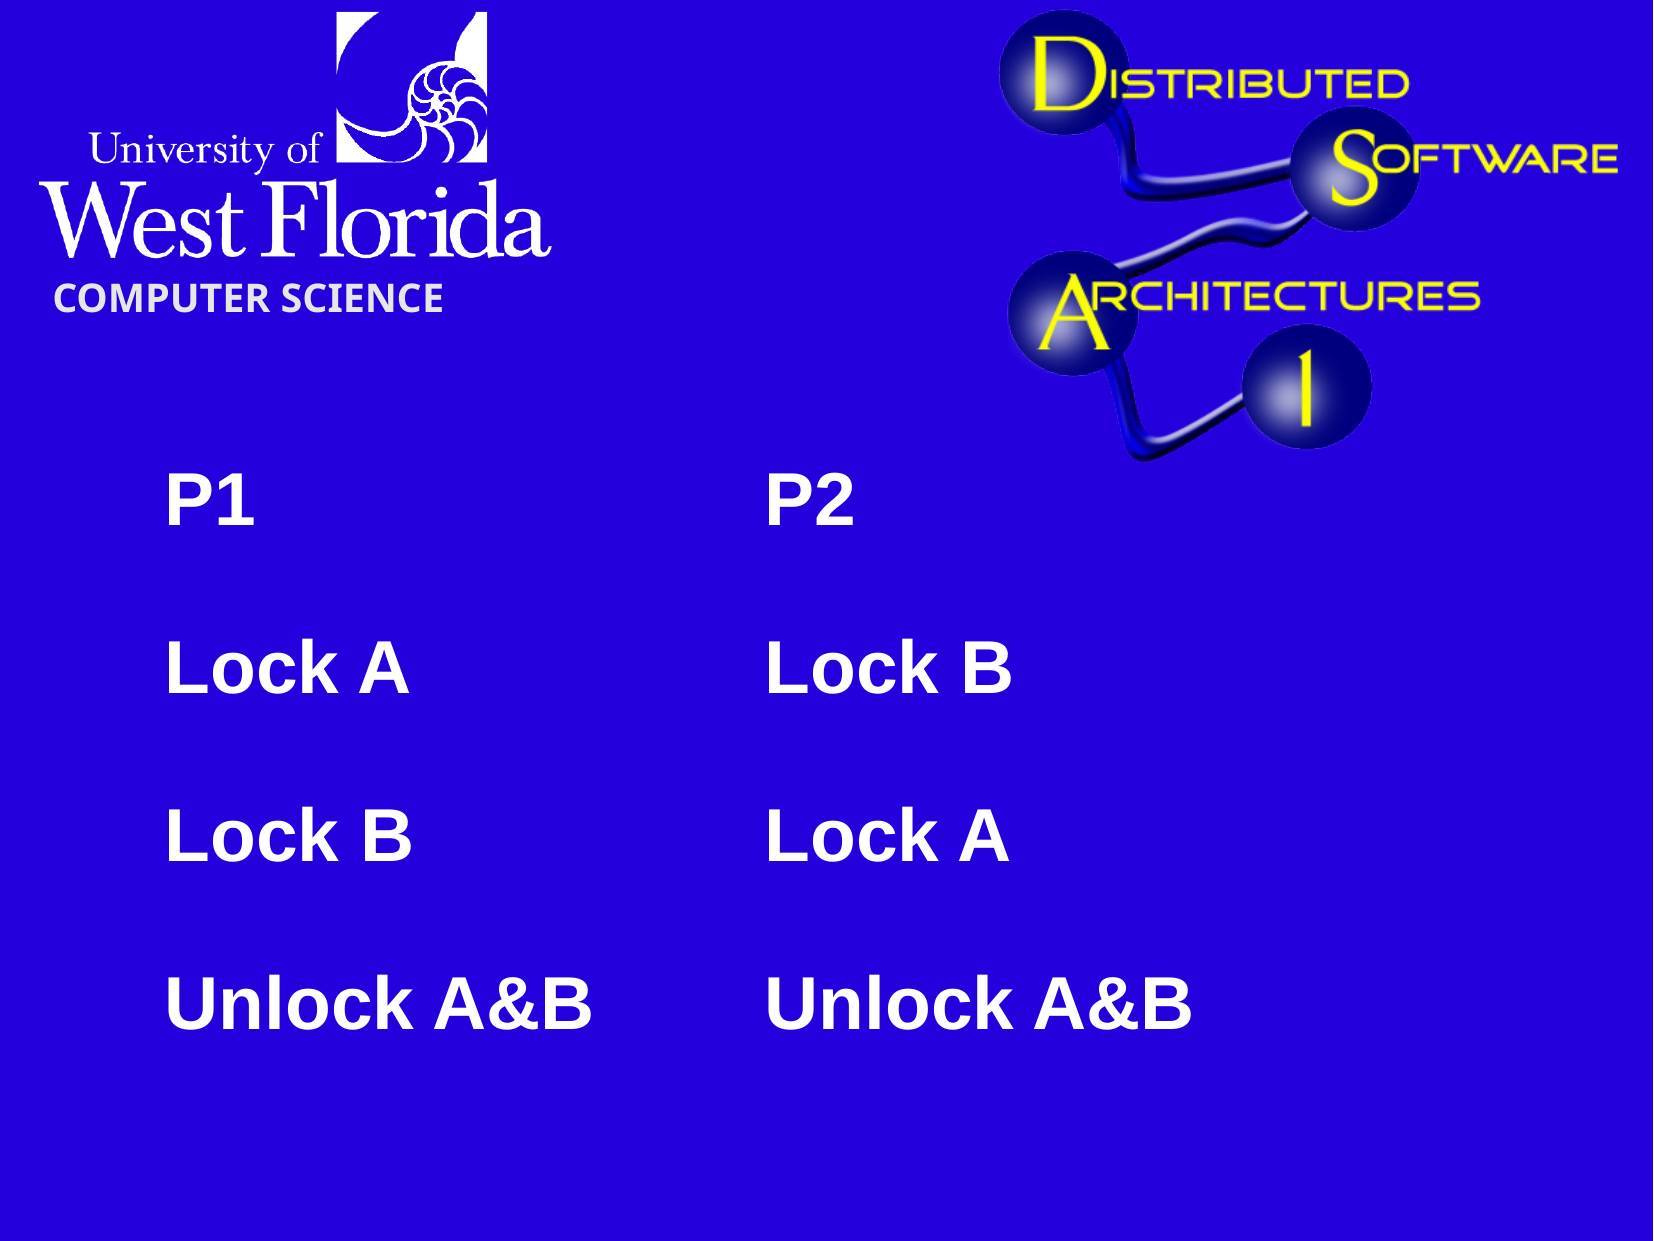

COMPUTER SCIENCE
P1							P2
Lock A					Lock B
Lock B					Lock A
Unlock A&B			Unlock A&B